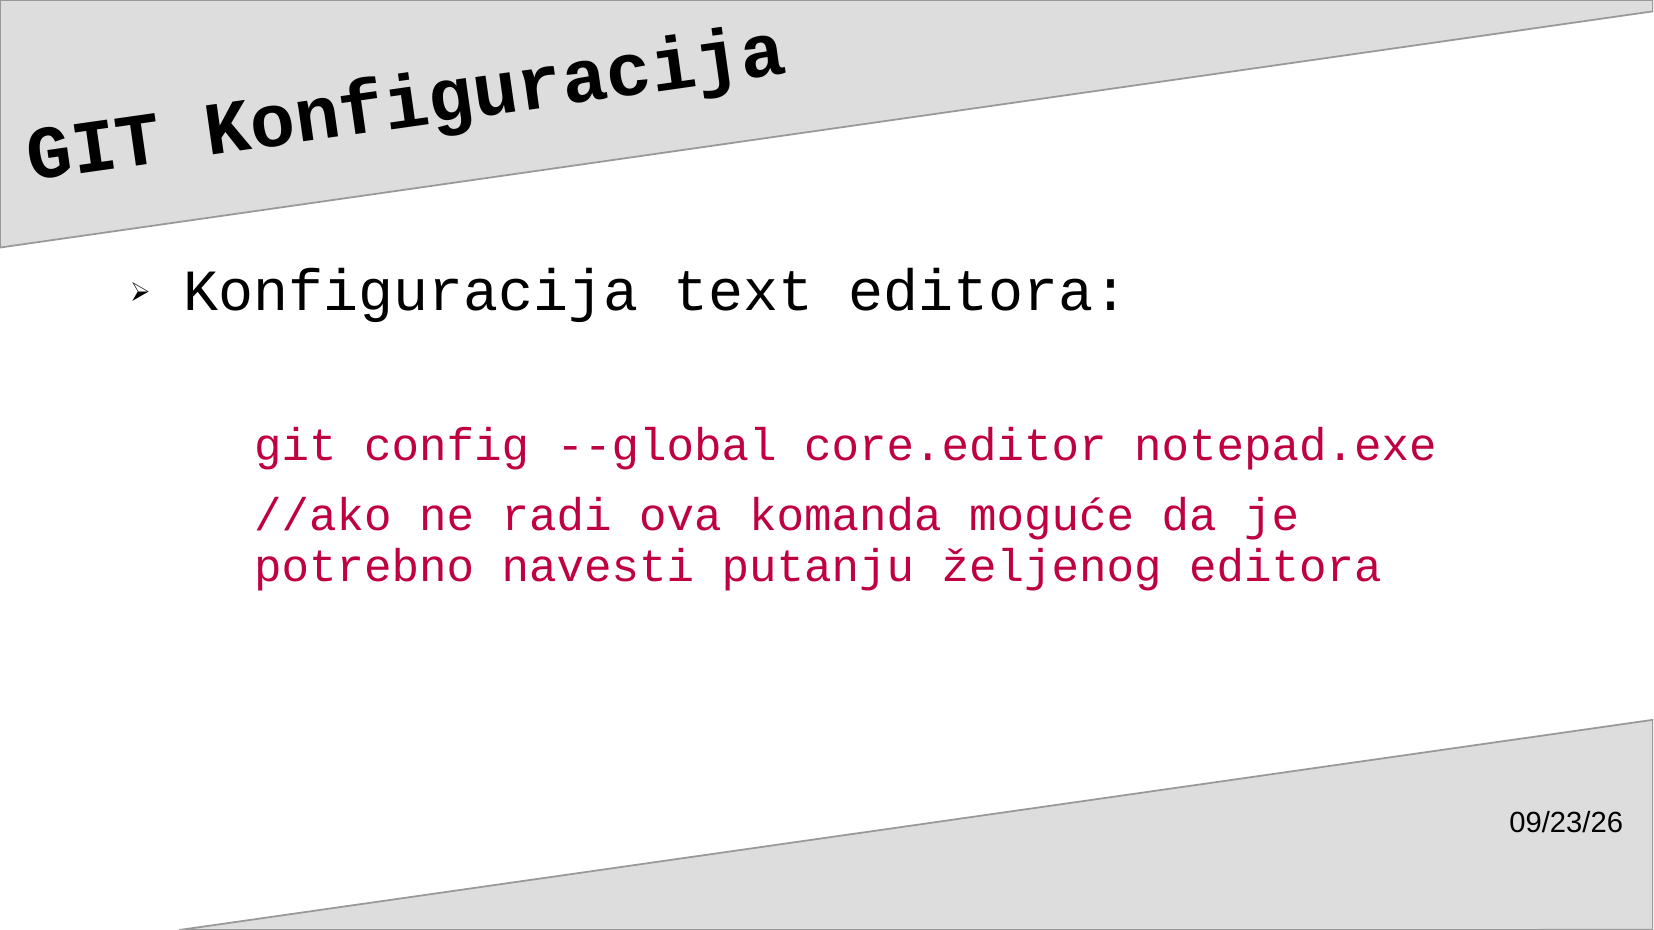

# GIT Konfiguracija
Konfiguracija text editora:
git config --global core.editor notepad.exe
//ako ne radi ova komanda moguće da je potrebno navesti putanju željenog editora
22